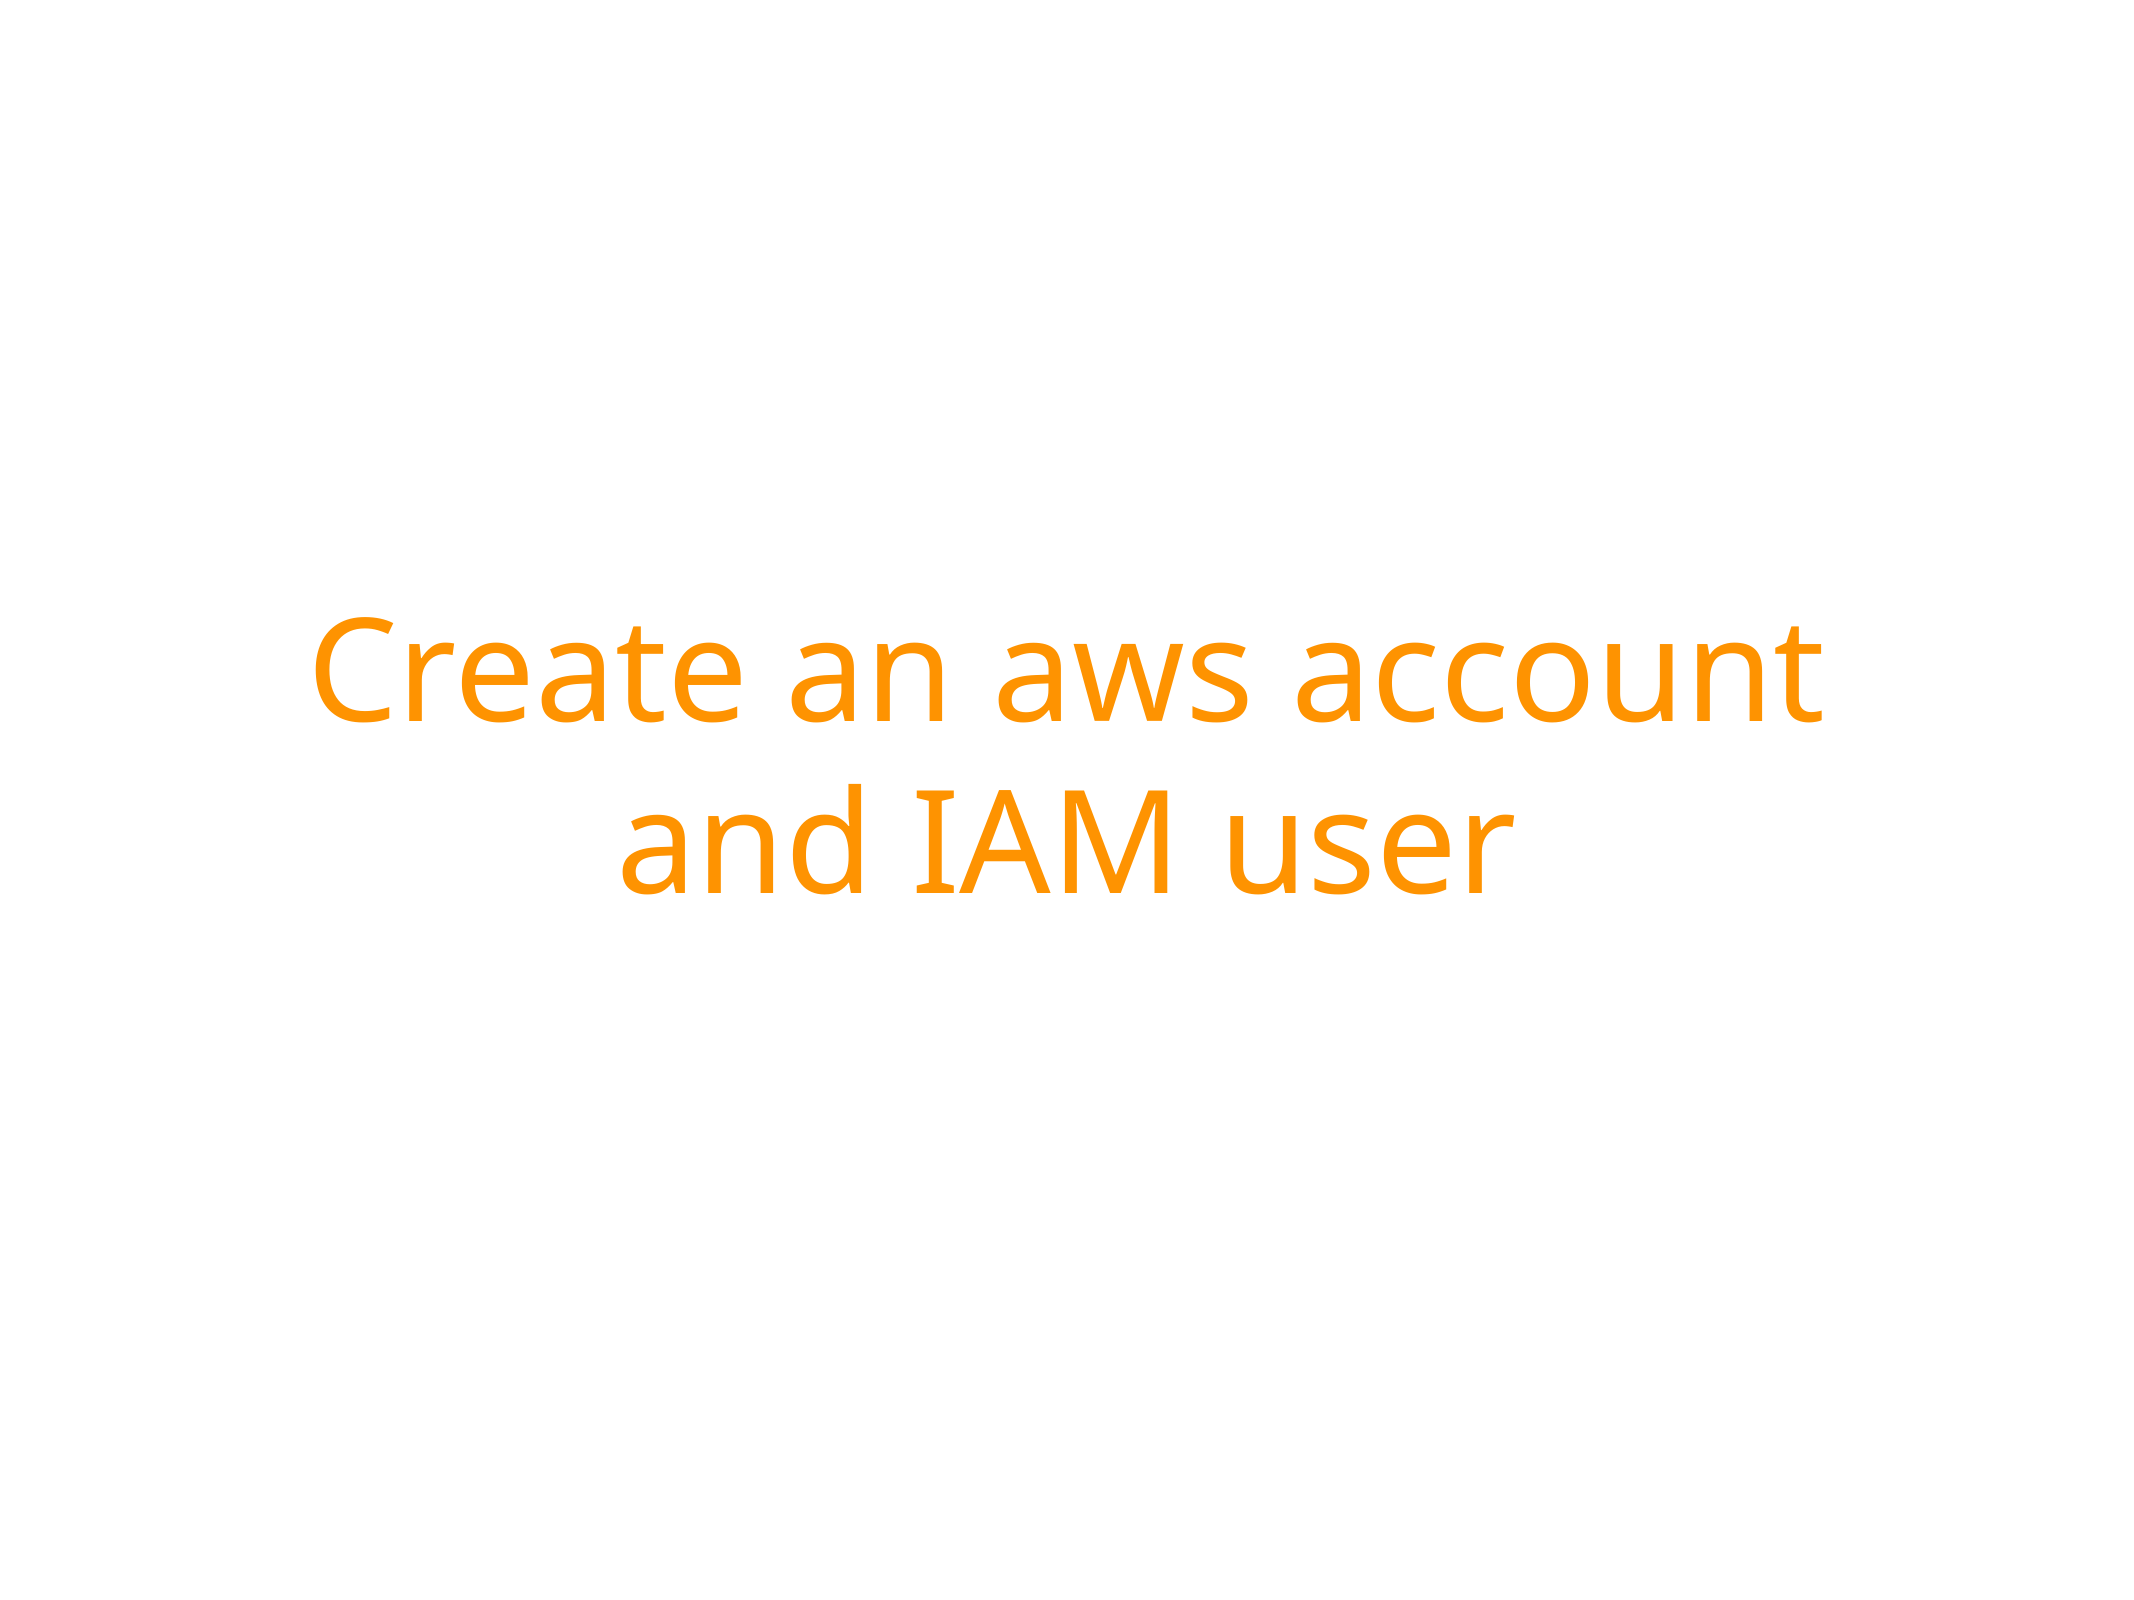

# Create an aws account and IAM user